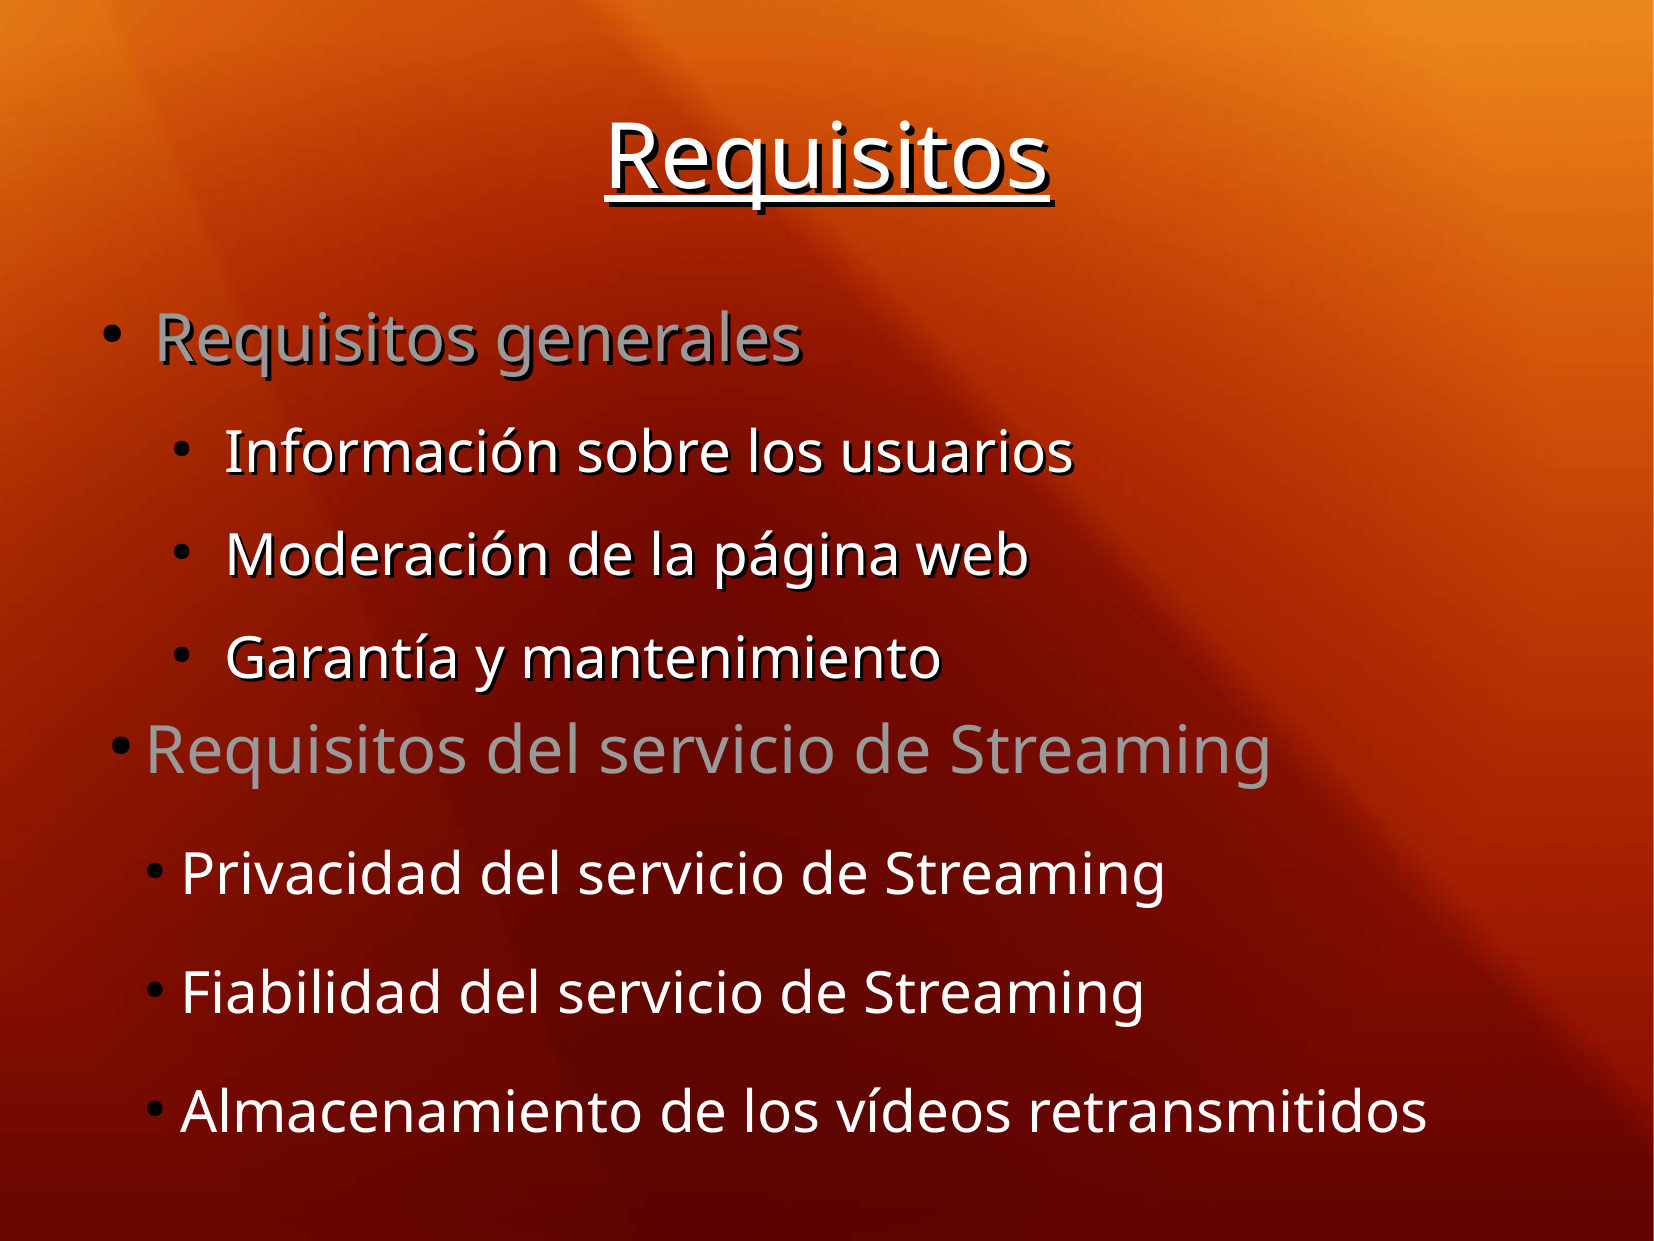

# Requisitos
Requisitos generales
Información sobre los usuarios
Moderación de la página web
Garantía y mantenimiento
Requisitos del servicio de Streaming
Privacidad del servicio de Streaming
Fiabilidad del servicio de Streaming
Almacenamiento de los vídeos retransmitidos